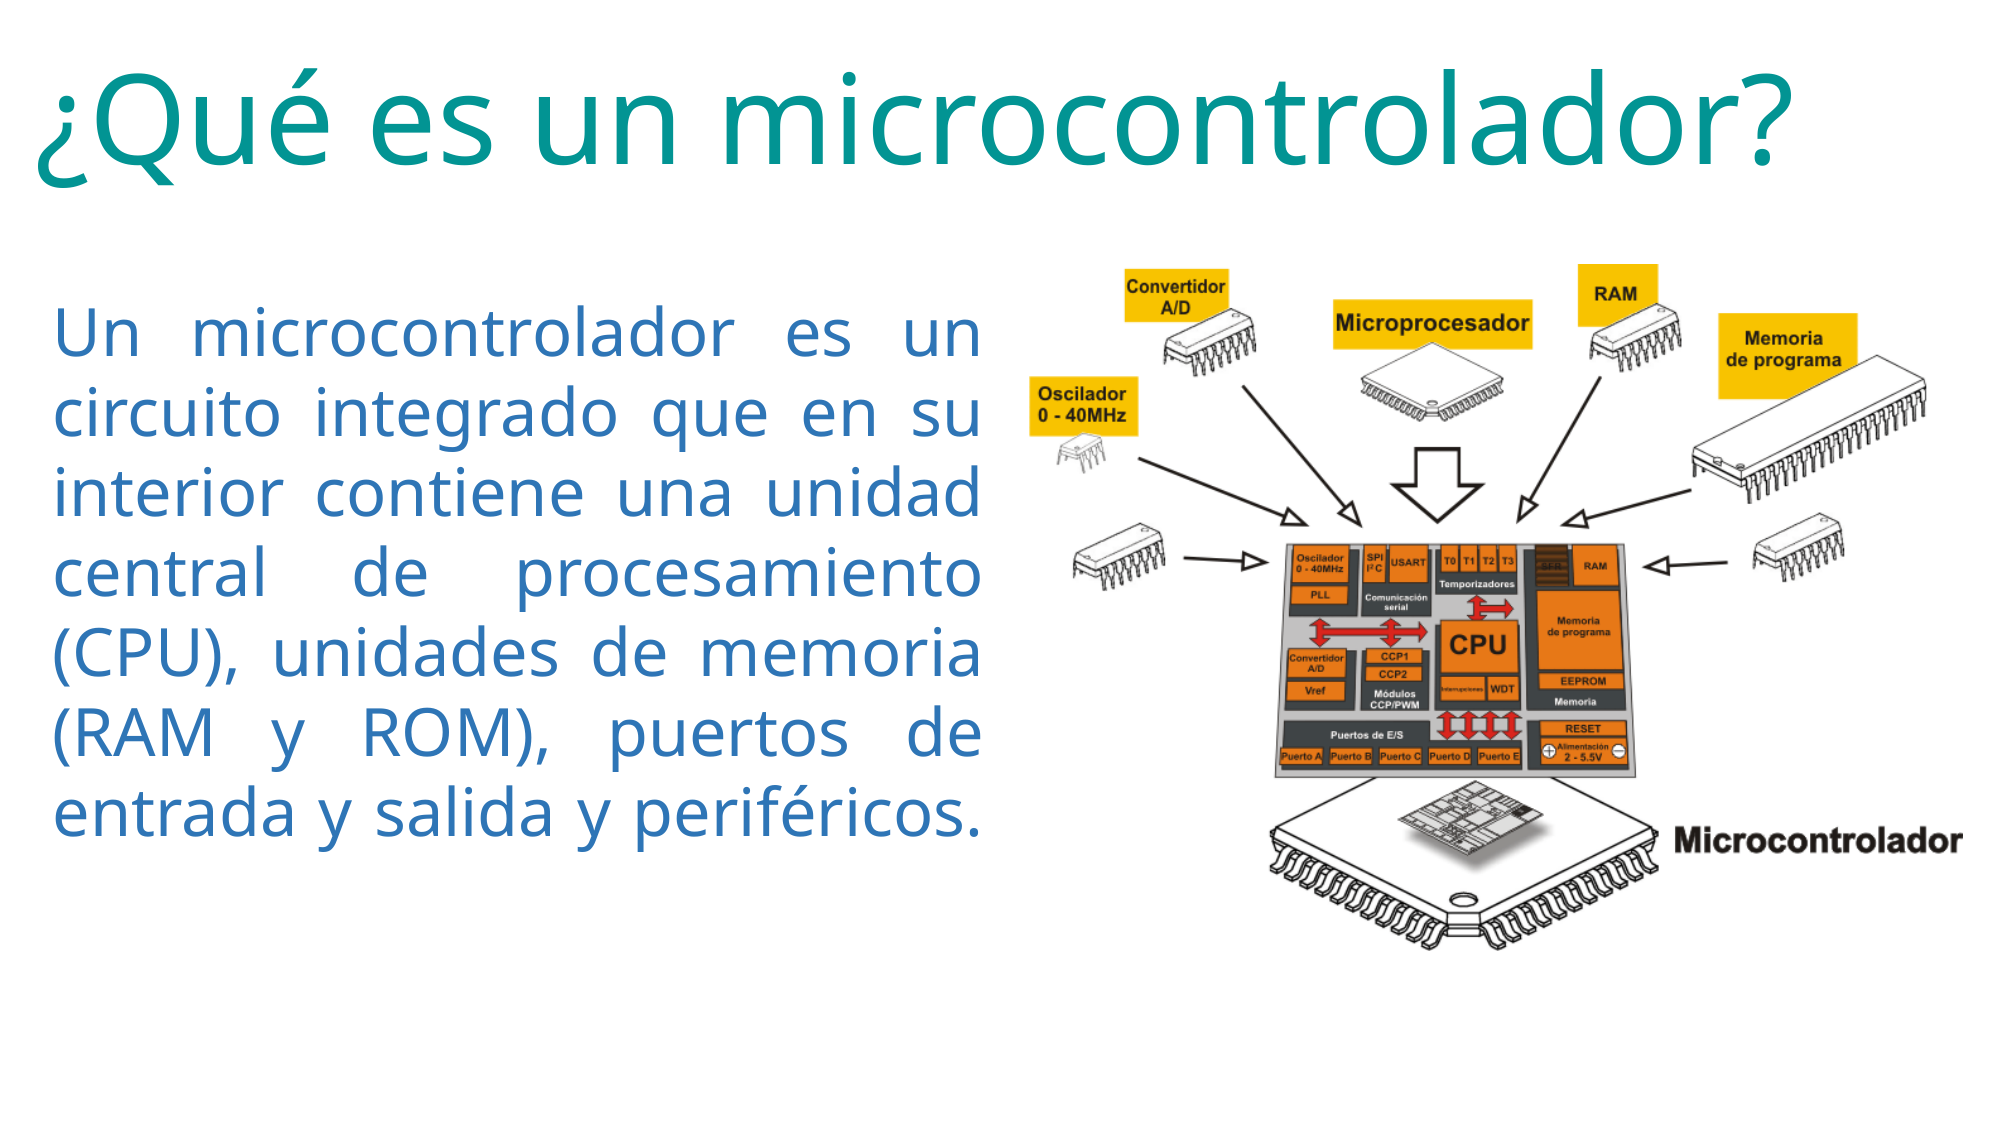

# ¿Qué es un microcontrolador?
Un microcontrolador es un circuito integrado que en su interior contiene una unidad central de procesamiento (CPU), unidades de memoria (RAM y ROM), puertos de entrada y salida y periféricos.